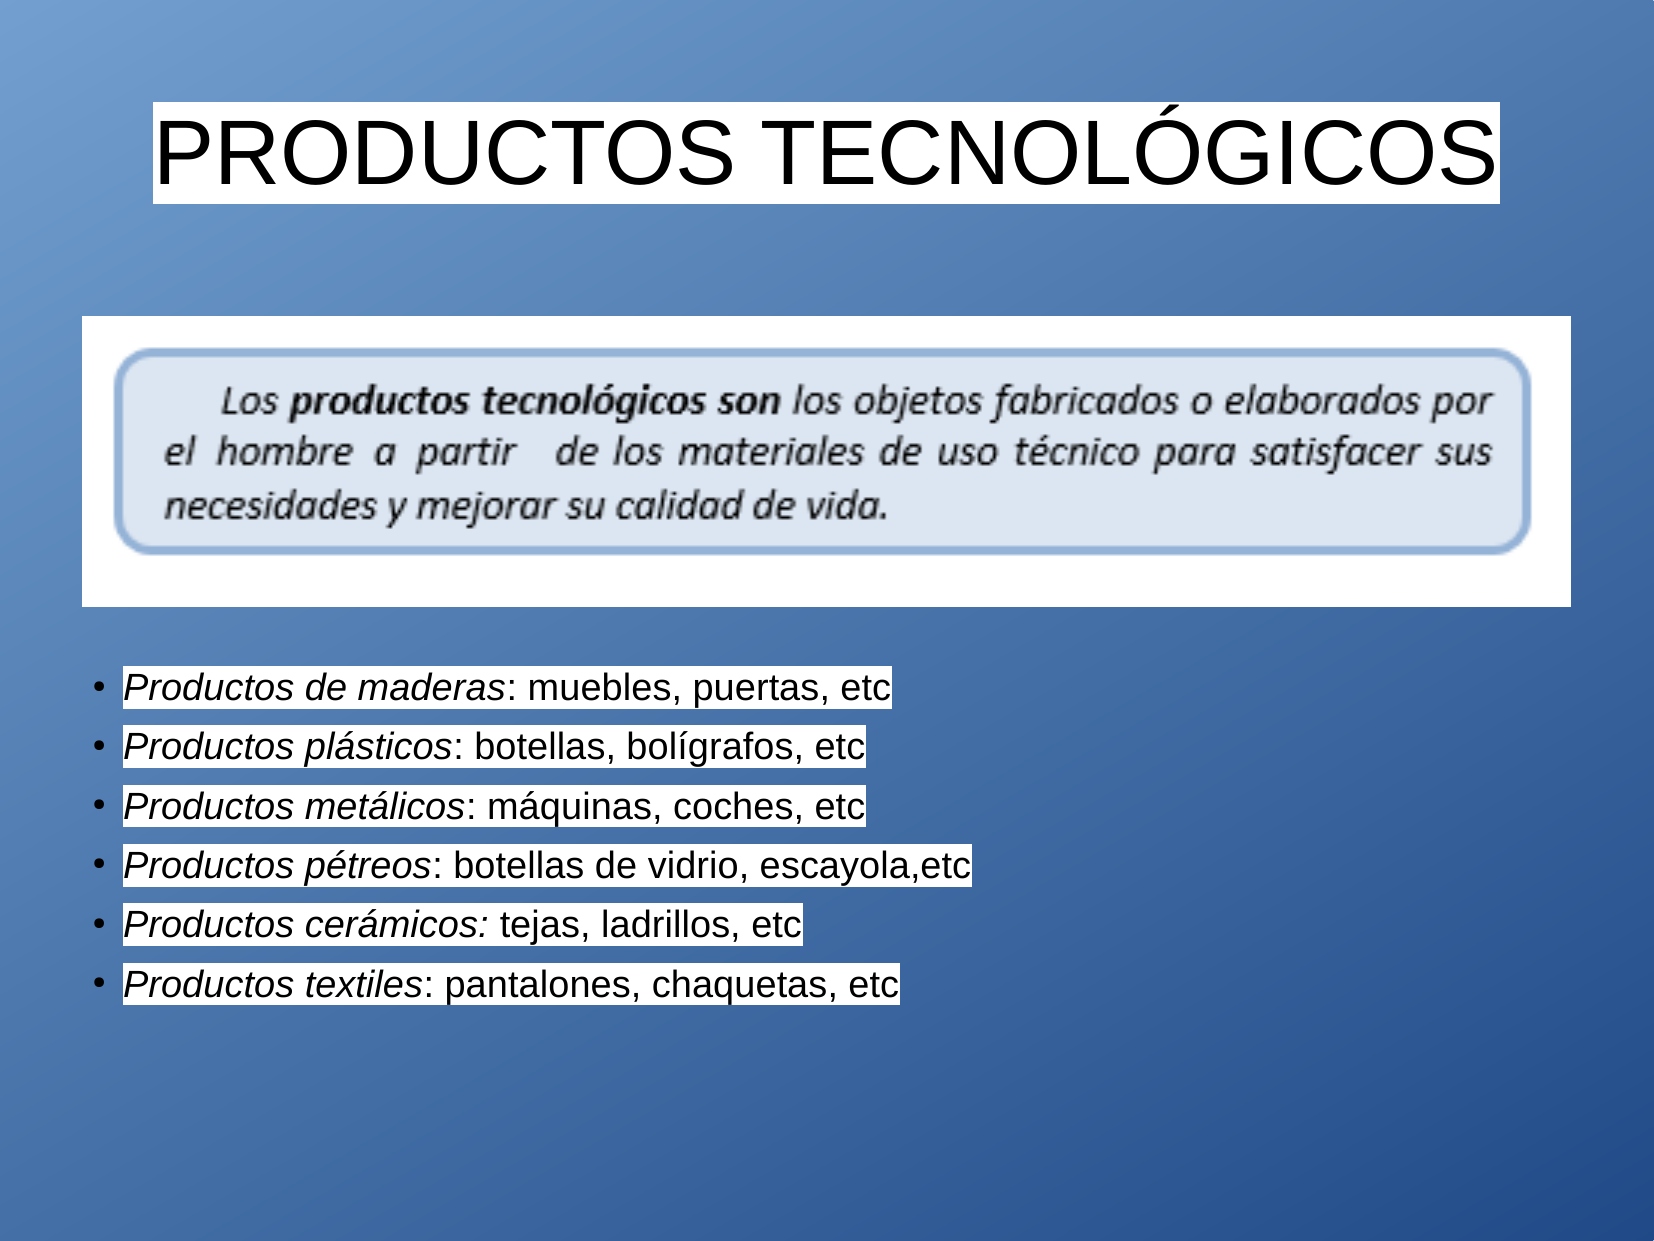

# PRODUCTOS TECNOLÓGICOS
Productos de maderas: muebles, puertas, etc
Productos plásticos: botellas, bolígrafos, etc
Productos metálicos: máquinas, coches, etc
Productos pétreos: botellas de vidrio, escayola,etc
Productos cerámicos: tejas, ladrillos, etc
Productos textiles: pantalones, chaquetas, etc